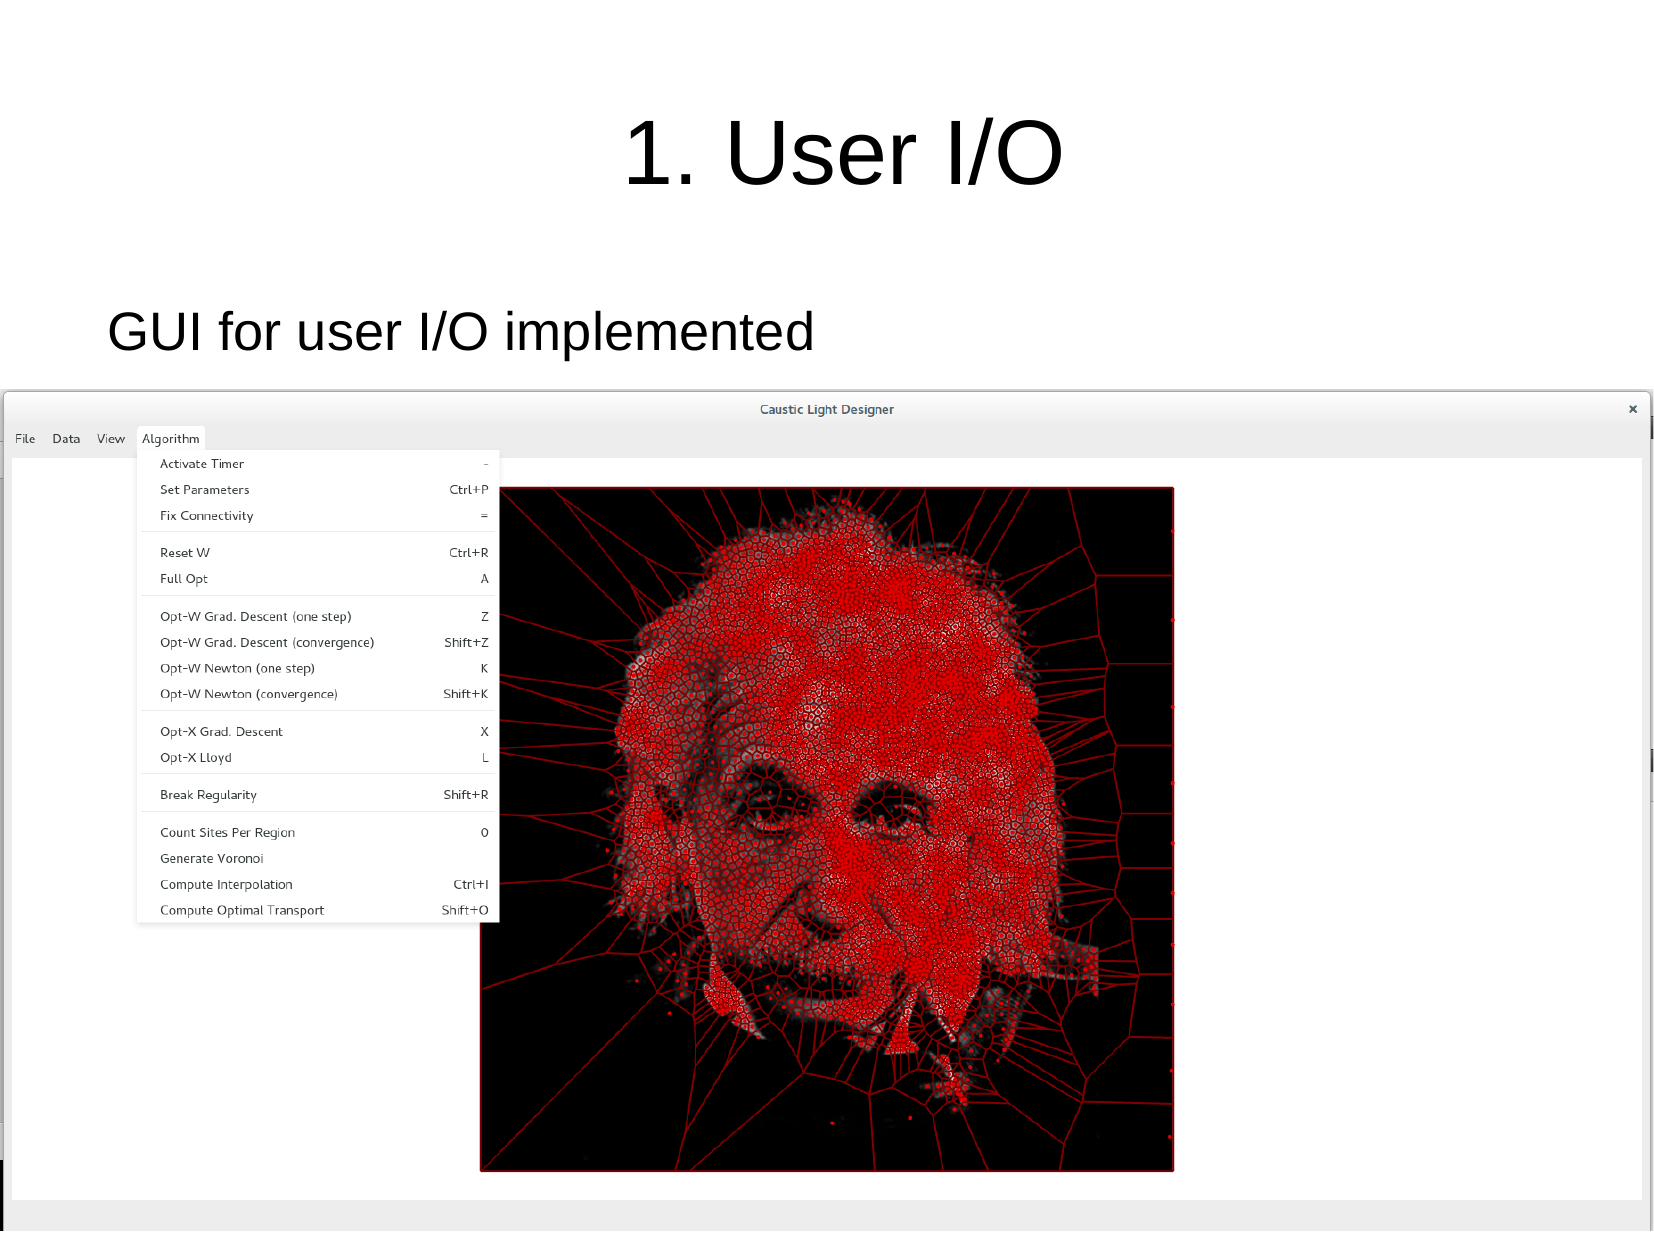

# 1. User I/O
GUI for user I/O implemented
| | |
| --- | --- |
| | |